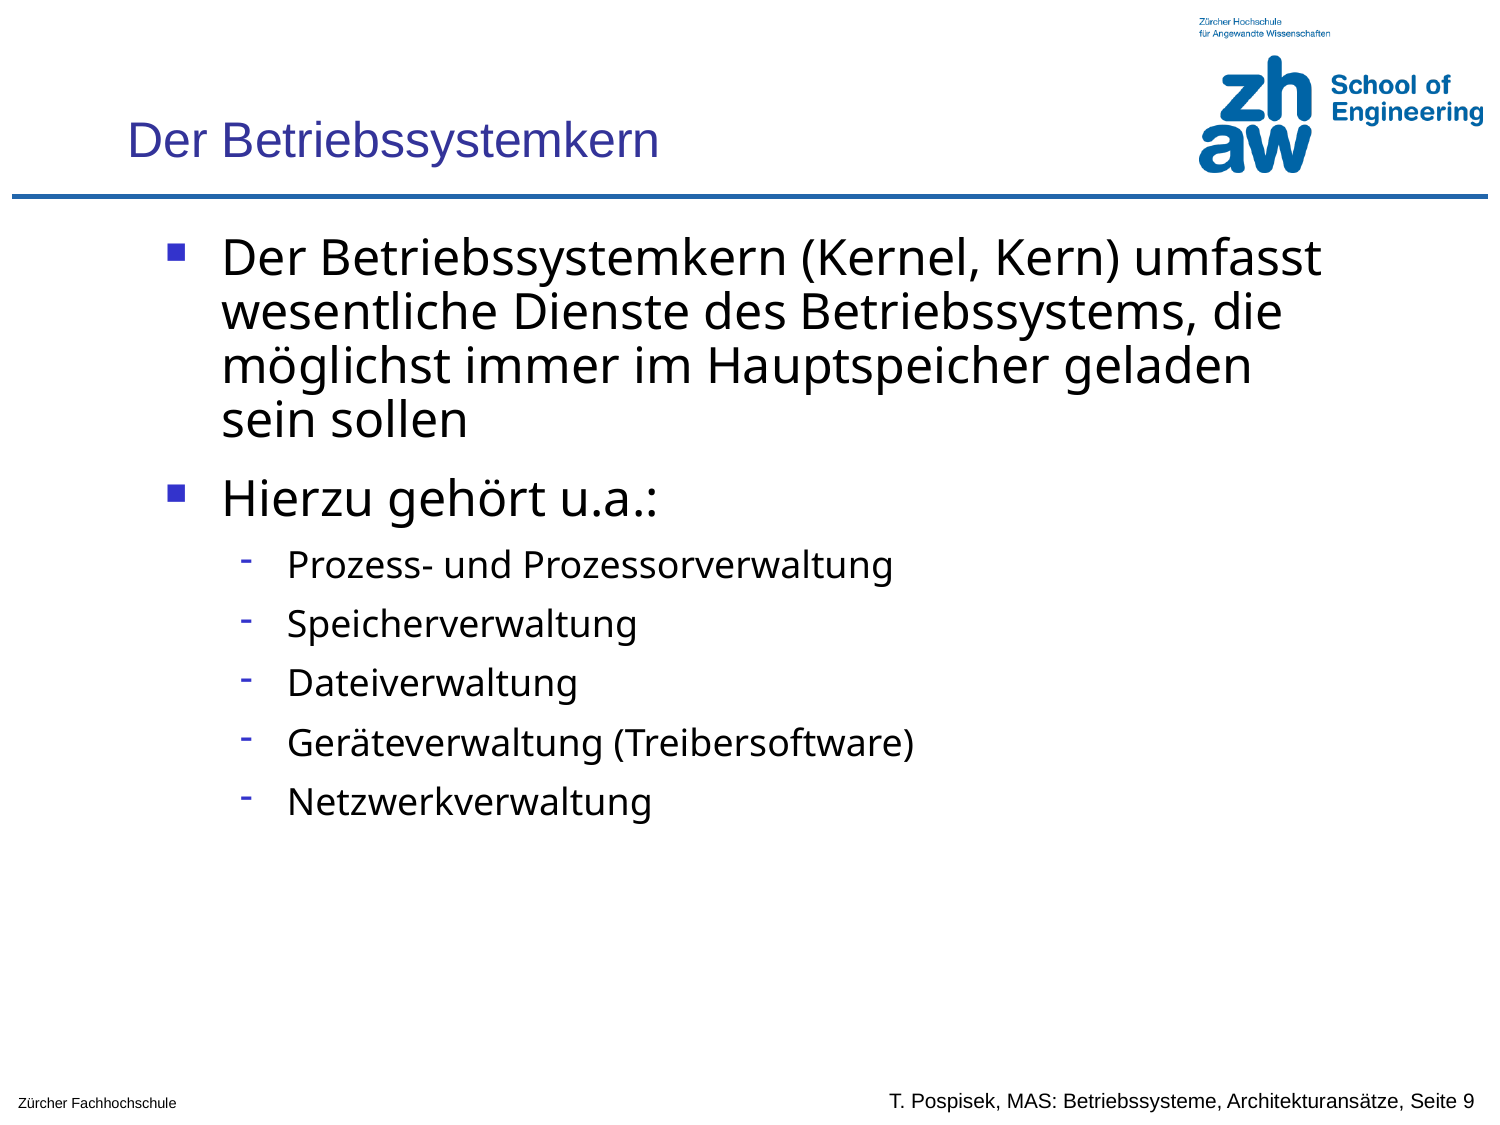

# Der Betriebssystemkern
Der Betriebssystemkern (Kernel, Kern) umfasst wesentliche Dienste des Betriebssystems, die möglichst immer im Hauptspeicher geladen sein sollen
Hierzu gehört u.a.:
Prozess- und Prozessorverwaltung
Speicherverwaltung
Dateiverwaltung
Geräteverwaltung (Treibersoftware)
Netzwerkverwaltung